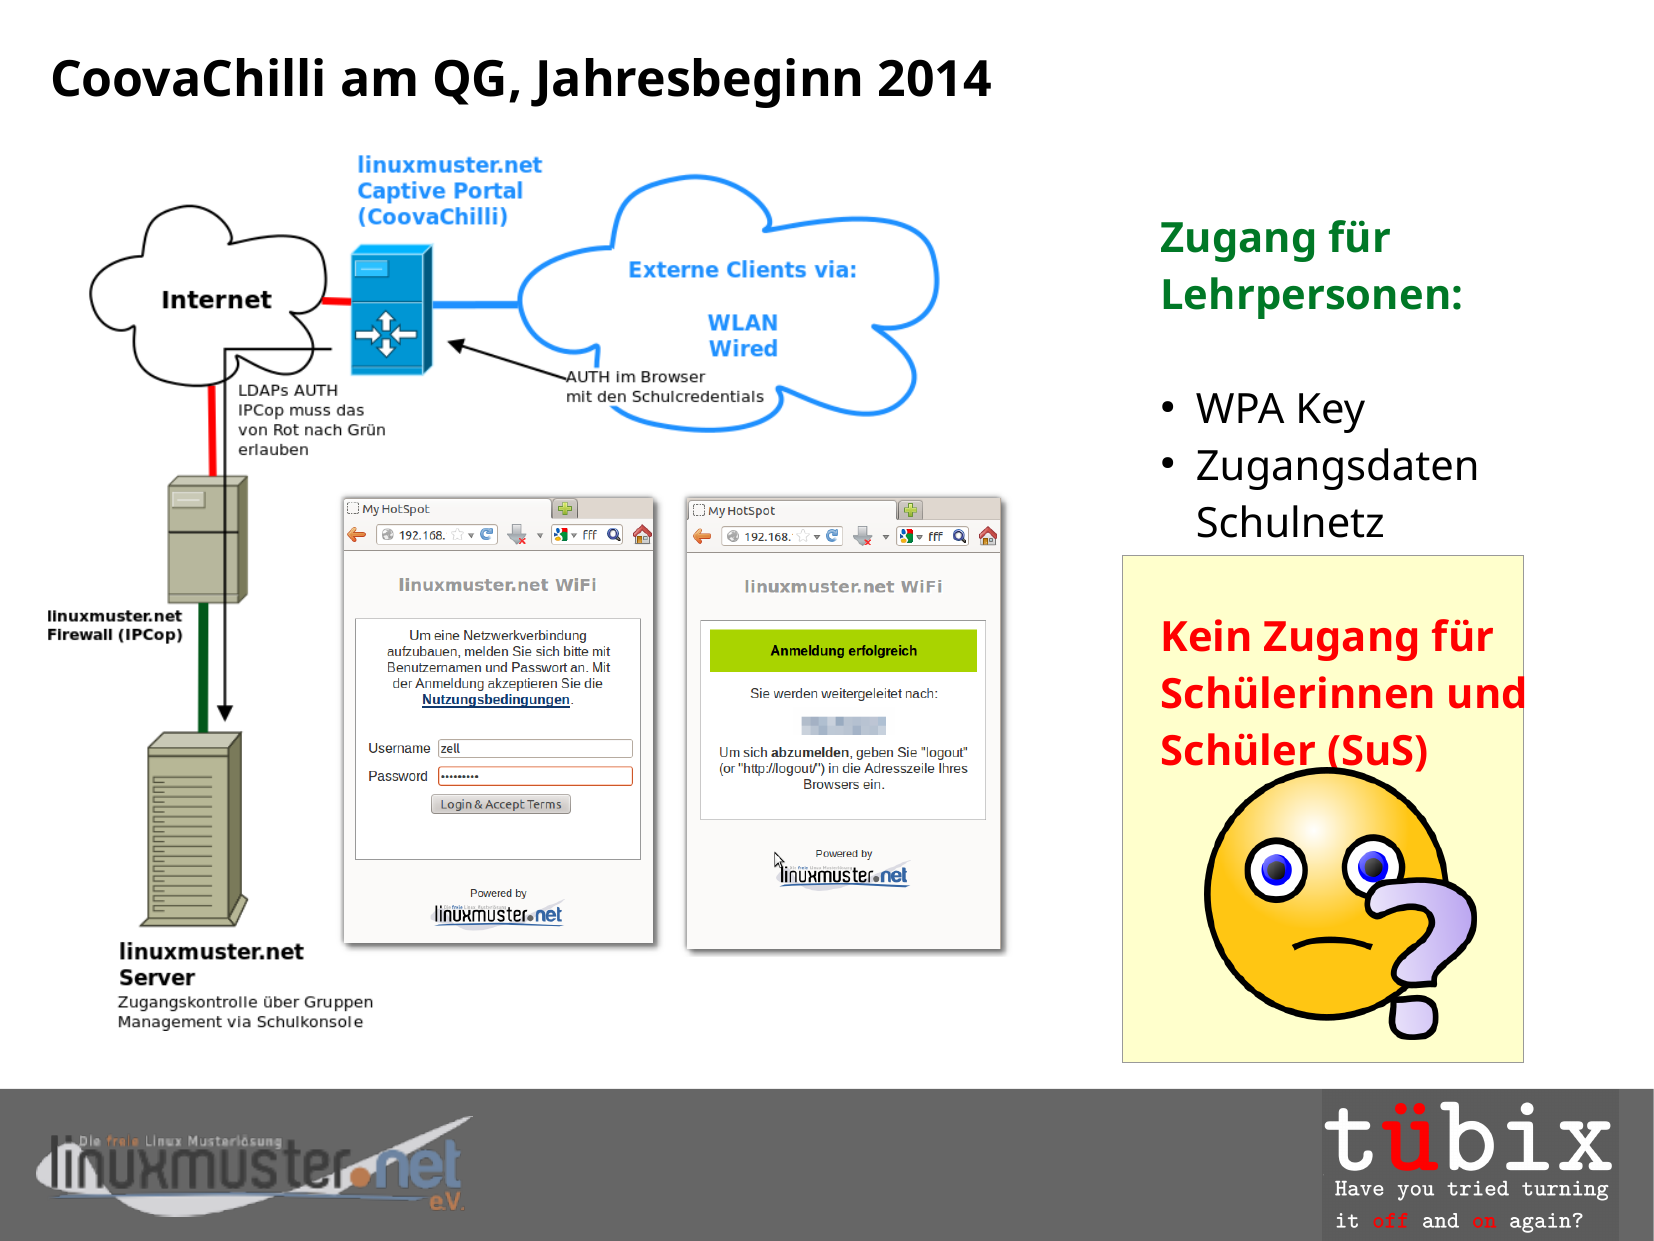

CoovaChilli am QG, Jahresbeginn 2014
Zugang für Lehrpersonen:
WPA Key
Zugangsdaten Schulnetz
Kein Zugang für Schülerinnen und Schüler (SuS)